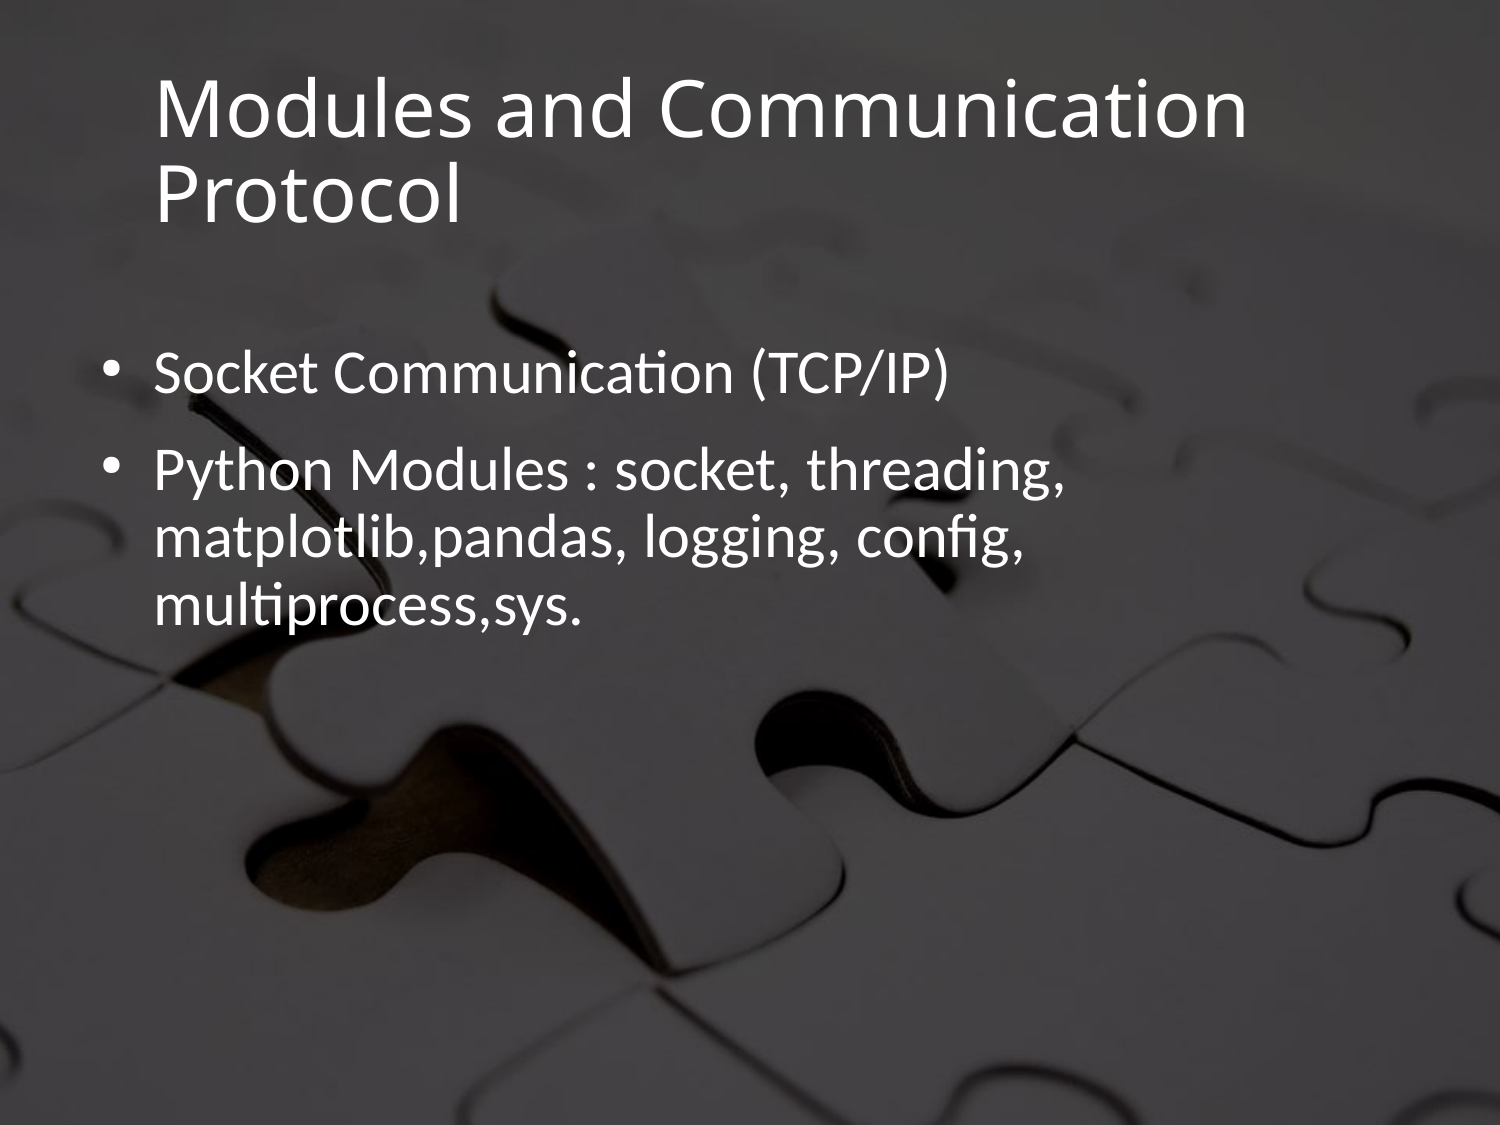

# Modules and Communication Protocol
Socket Communication (TCP/IP)
Python Modules : socket, threading, matplotlib,pandas, logging, config, multiprocess,sys.